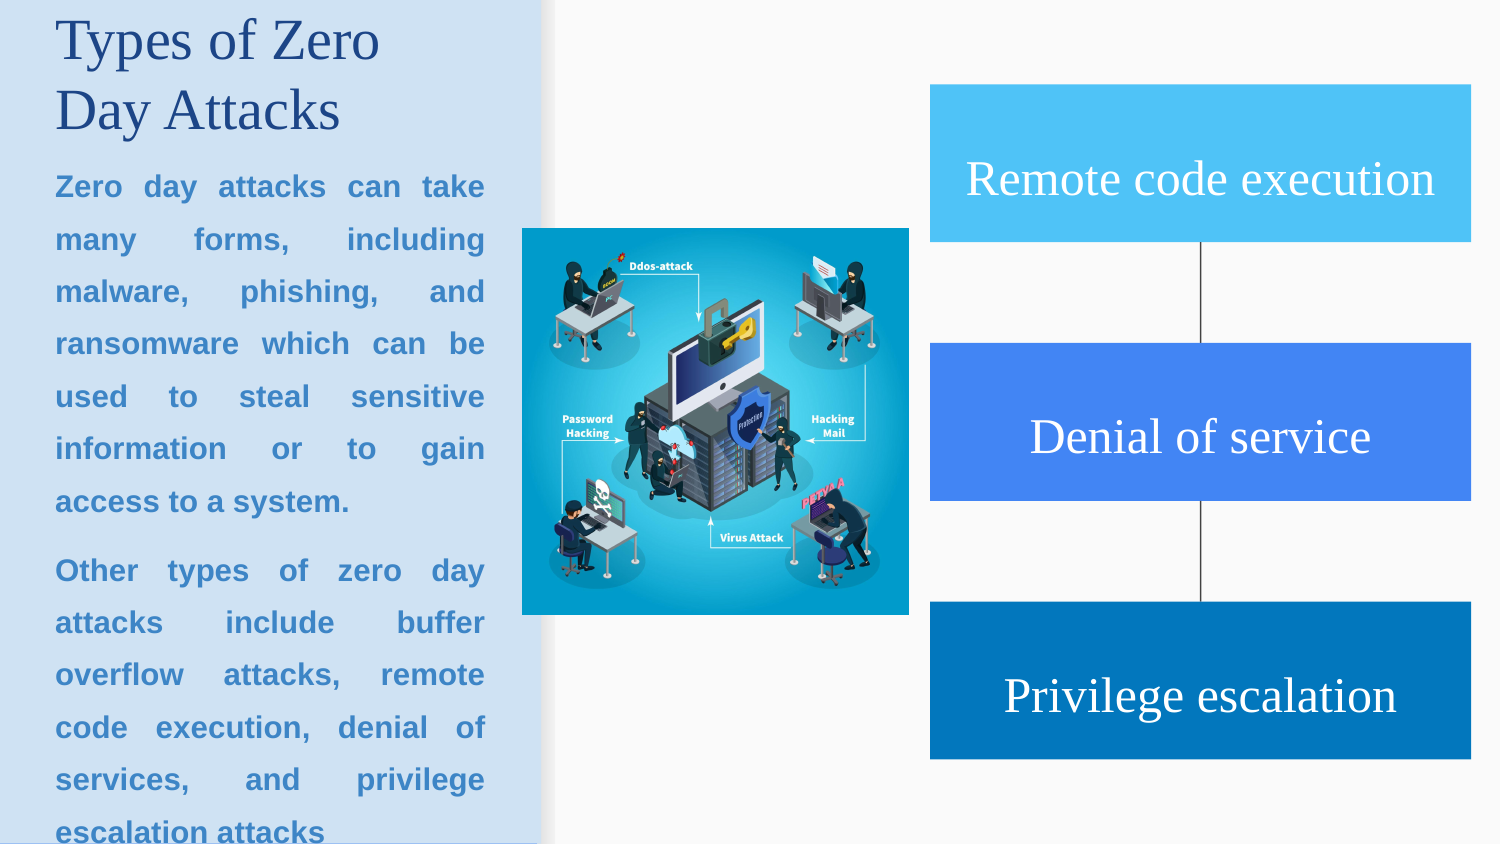

Types of Zero Day Attacks
# Remote code execution
Zero day attacks can take many forms, including malware, phishing, and ransomware which can be used to steal sensitive information or to gain access to a system.
Other types of zero day attacks include buffer overflow attacks, remote code execution, denial of services, and privilege escalation attacks
Denial of service
Privilege escalation